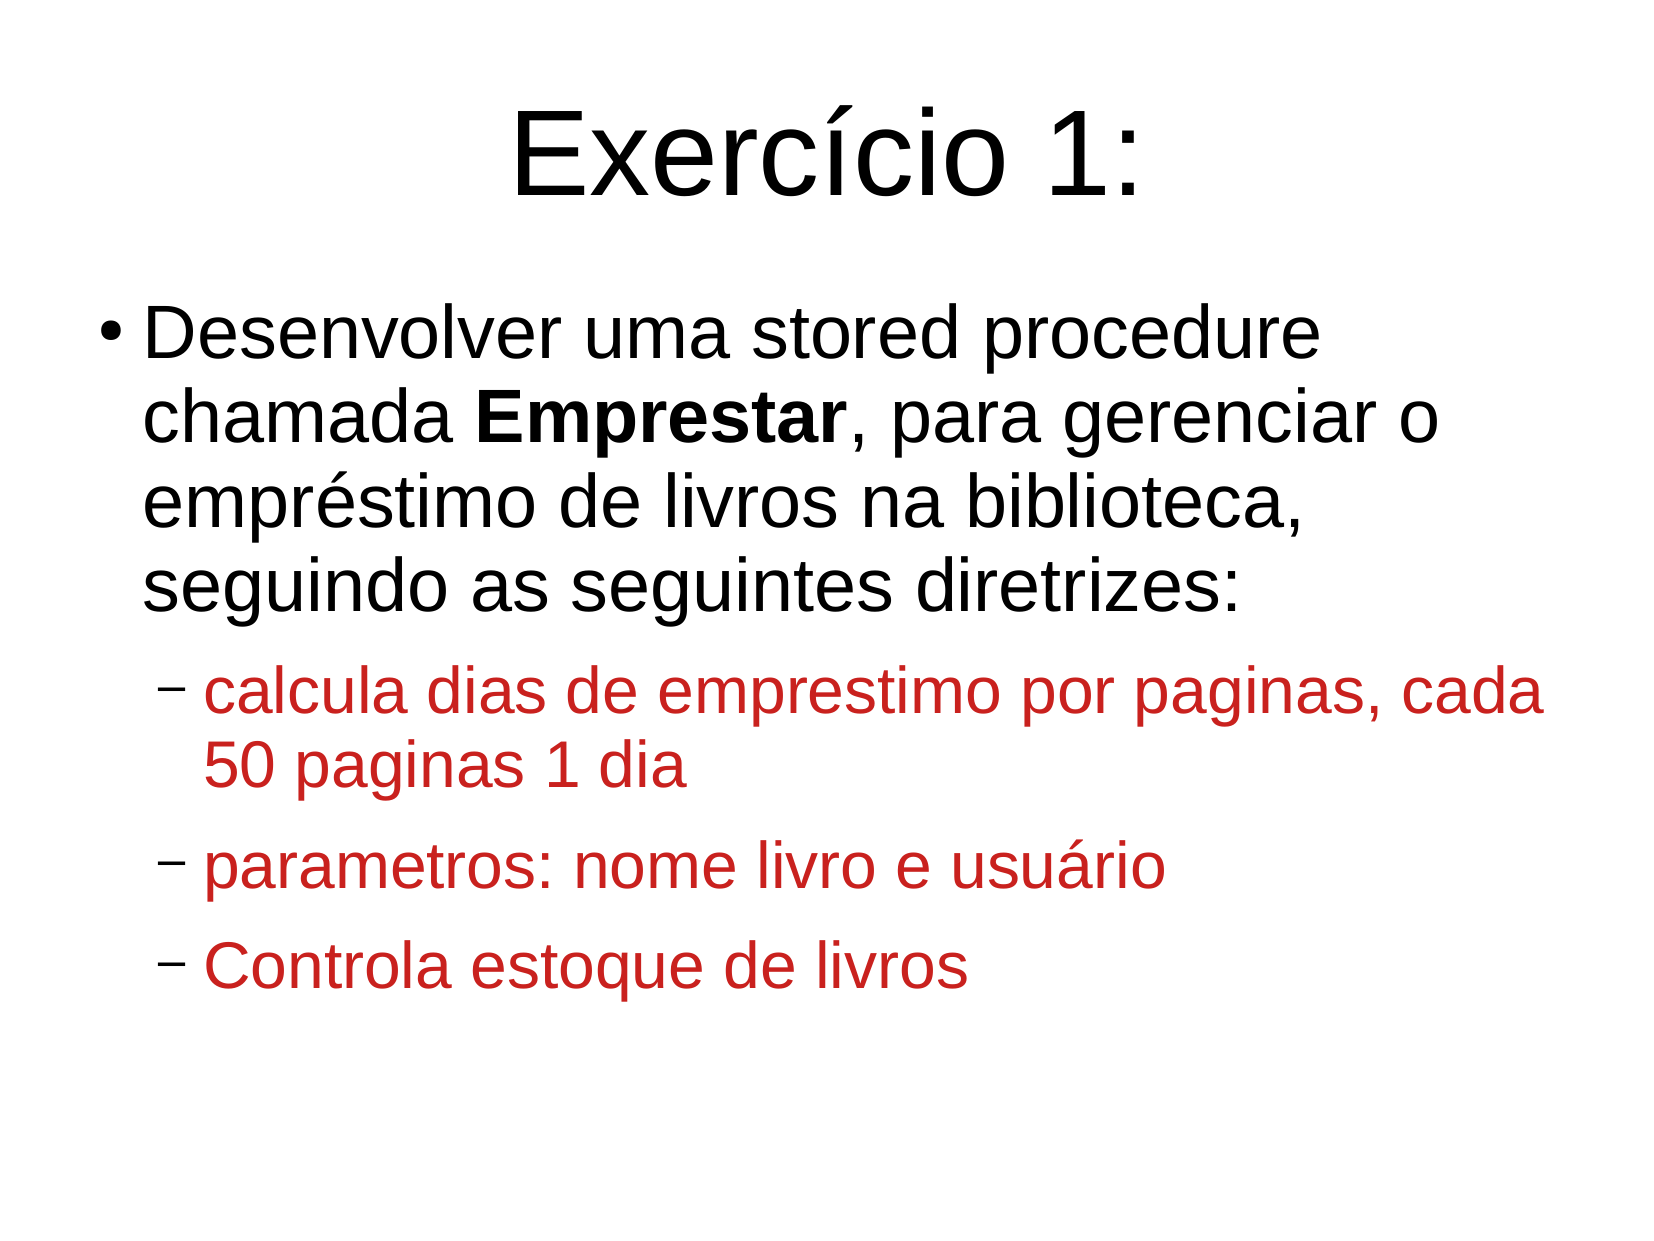

# Exercício 1:
Desenvolver uma stored procedure chamada Emprestar, para gerenciar o empréstimo de livros na biblioteca, seguindo as seguintes diretrizes:
calcula dias de emprestimo por paginas, cada 50 paginas 1 dia
parametros: nome livro e usuário
Controla estoque de livros